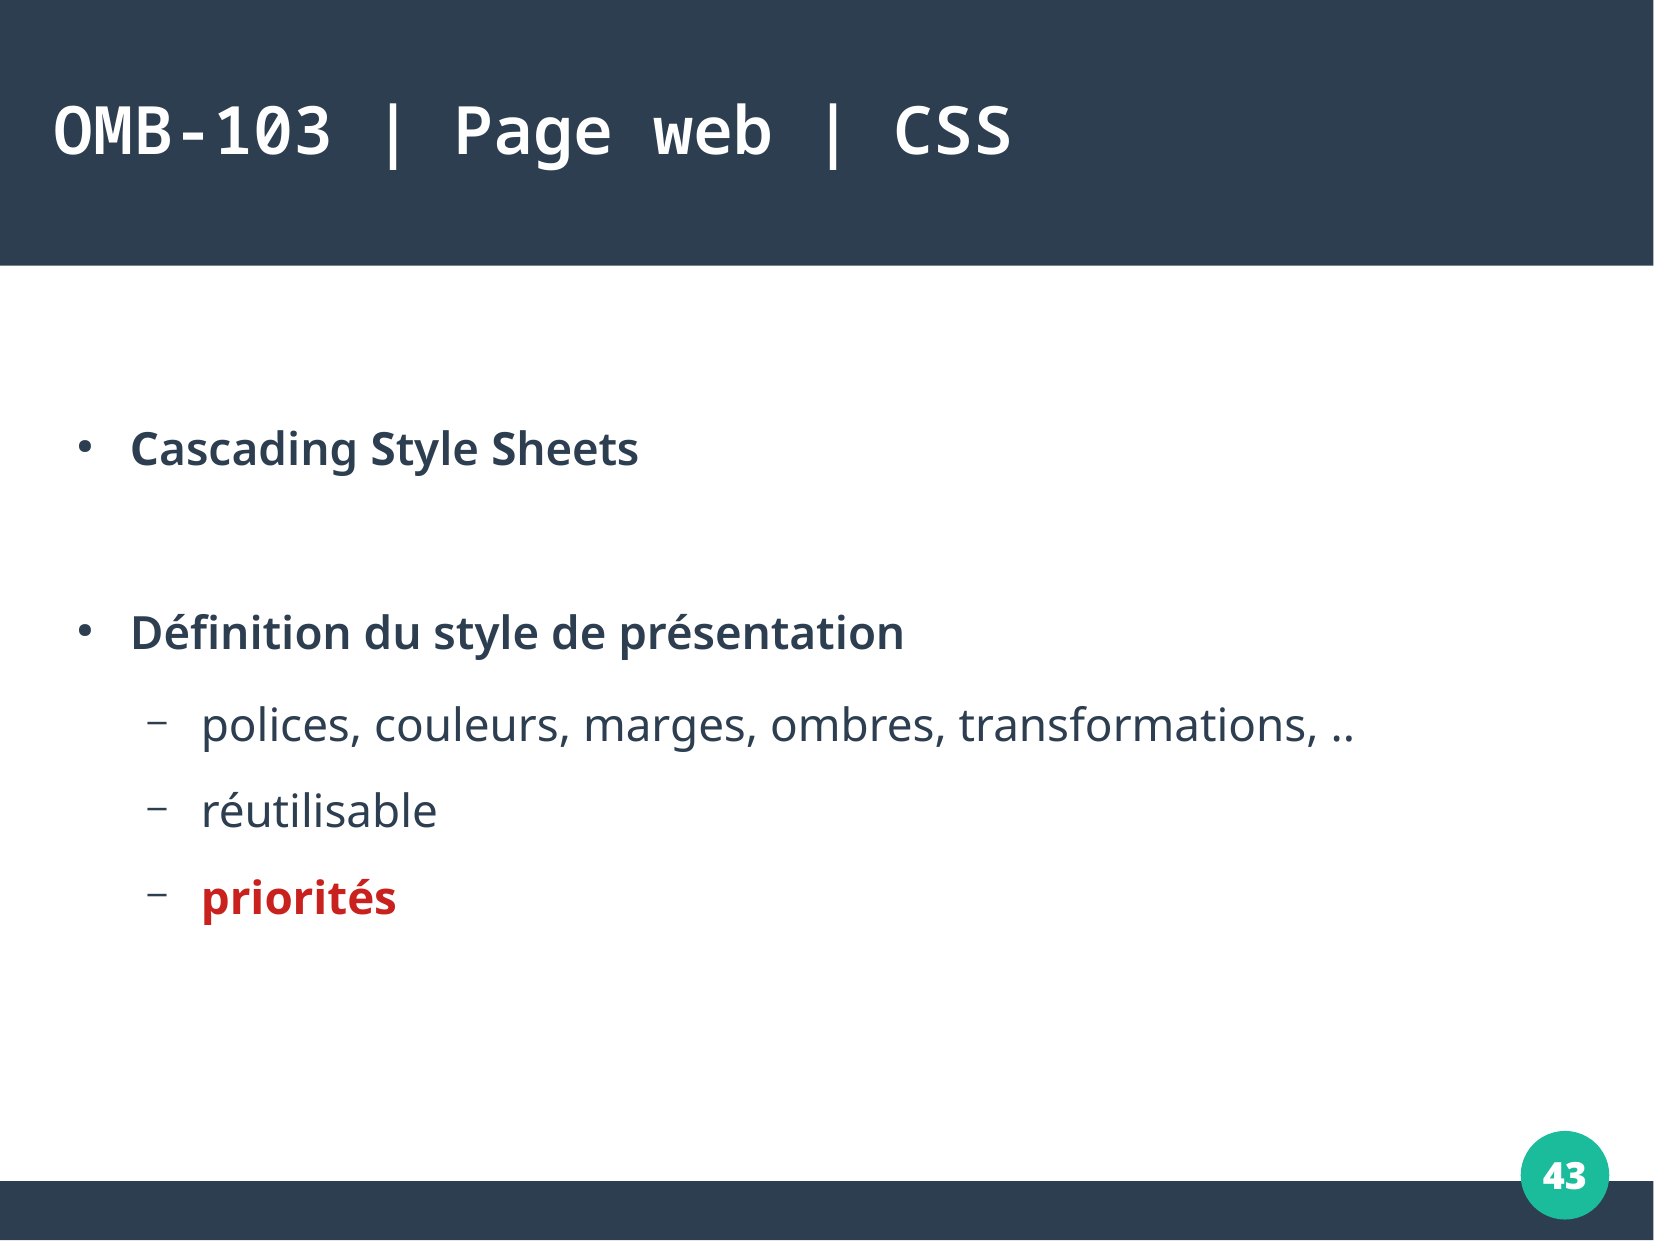

OMB-103 | Page web | CSS
# Cascading Style Sheets
Définition du style de présentation
polices, couleurs, marges, ombres, transformations, ..
réutilisable
priorités
43